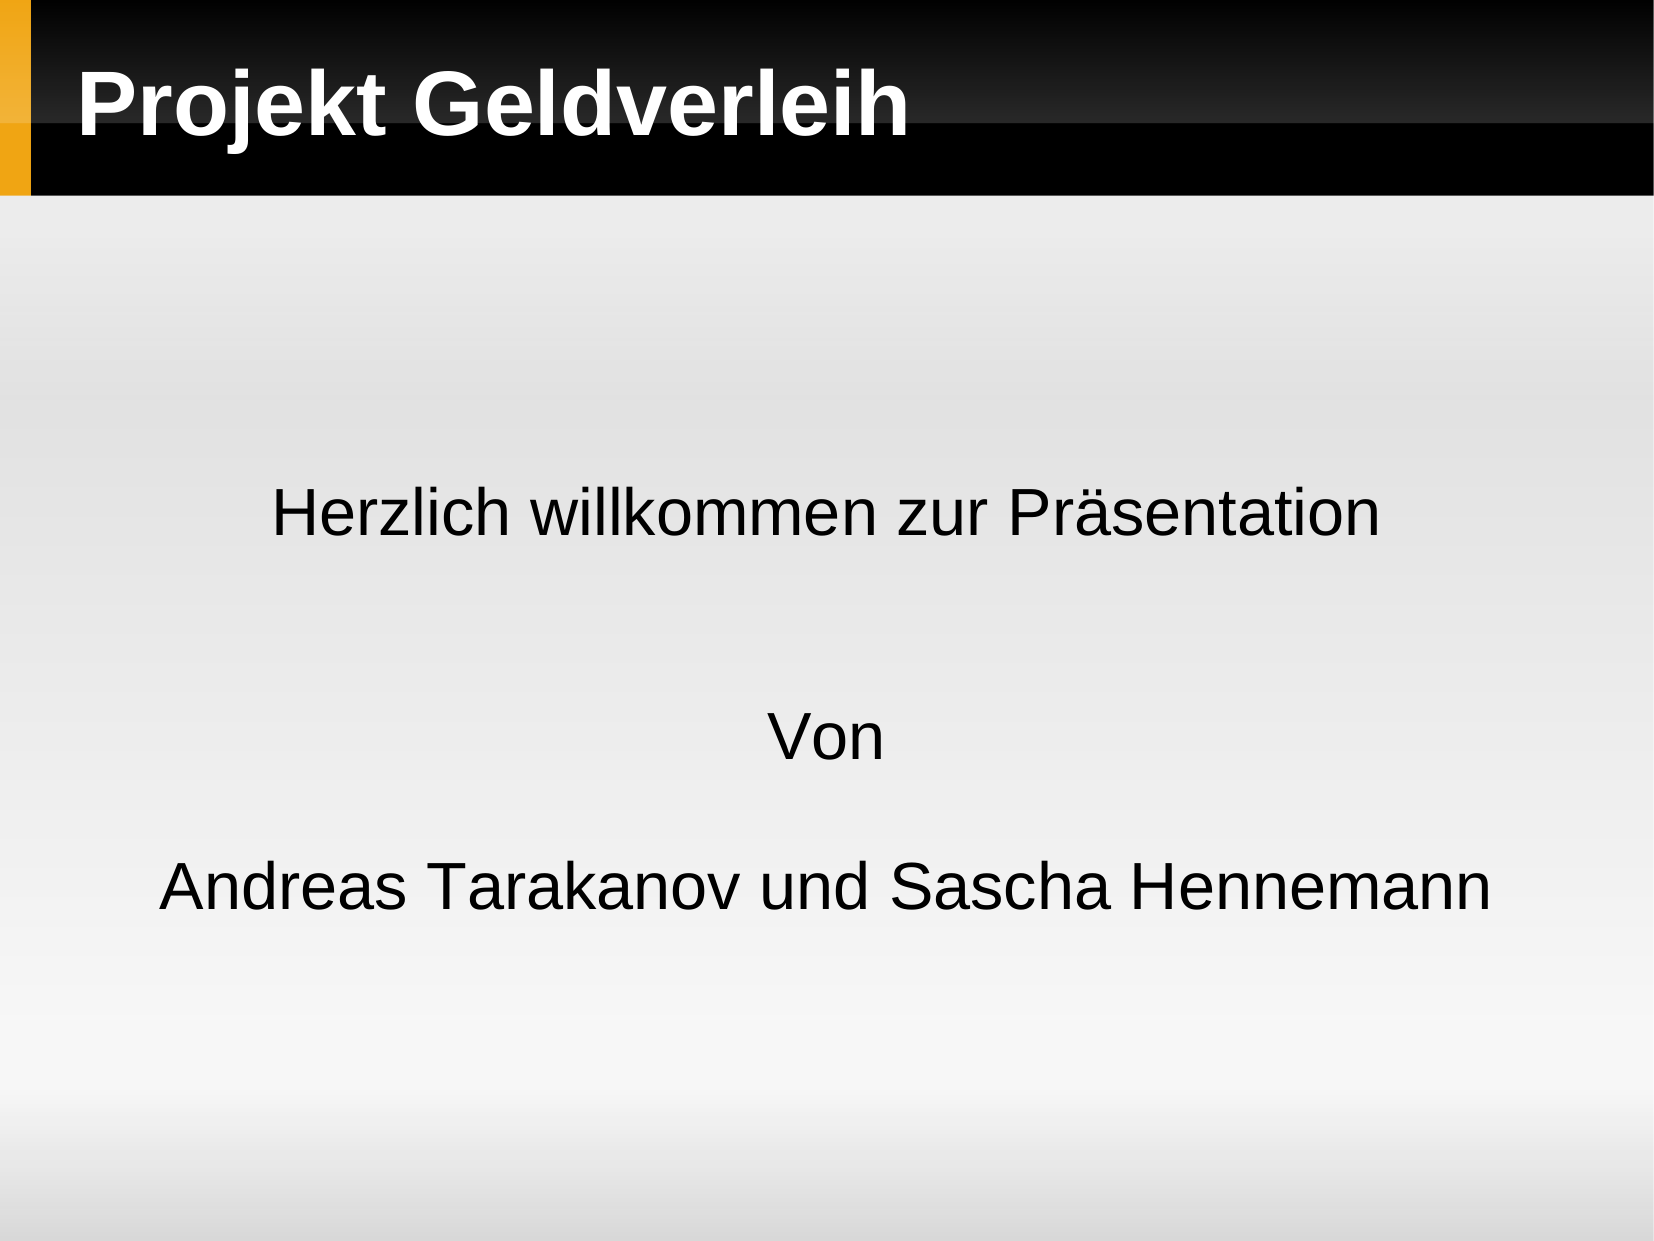

# Projekt Geldverleih
Herzlich willkommen zur Präsentation
Von
Andreas Tarakanov und Sascha Hennemann